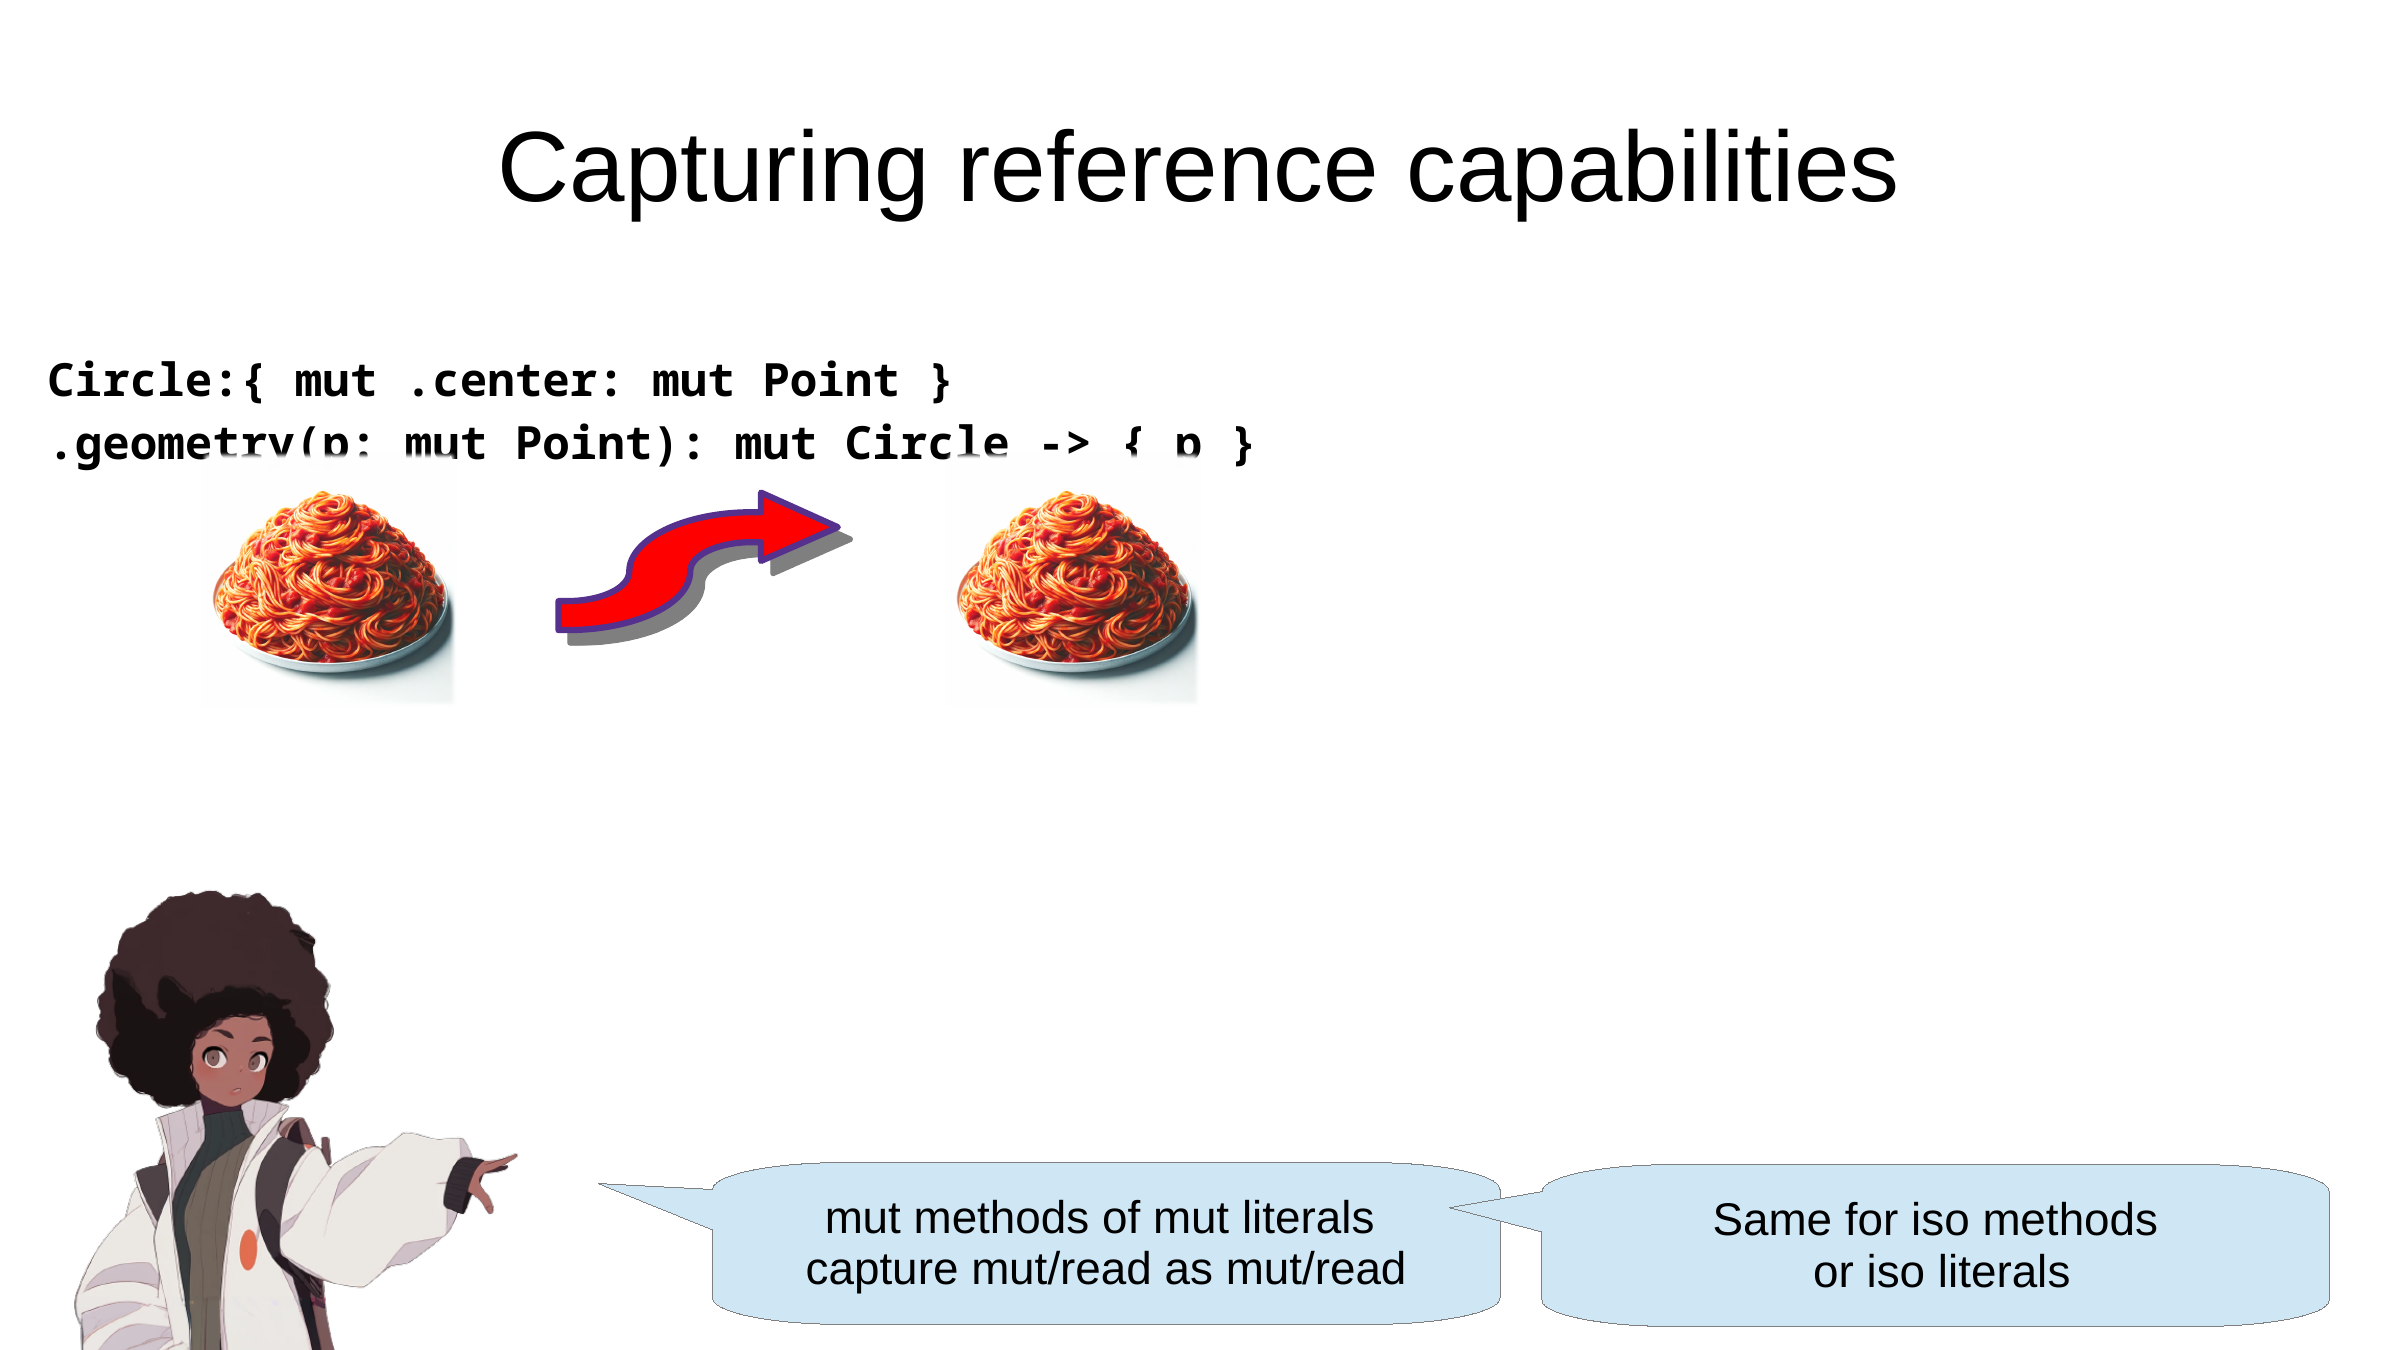

# Capturing reference capabilities
Circle:{ mut .center: mut Point }
.geometry(p: mut Point): mut Circle -> { p }
mut methods of mut literals
capture mut/read as mut/read
Same for iso methods
 or iso literals